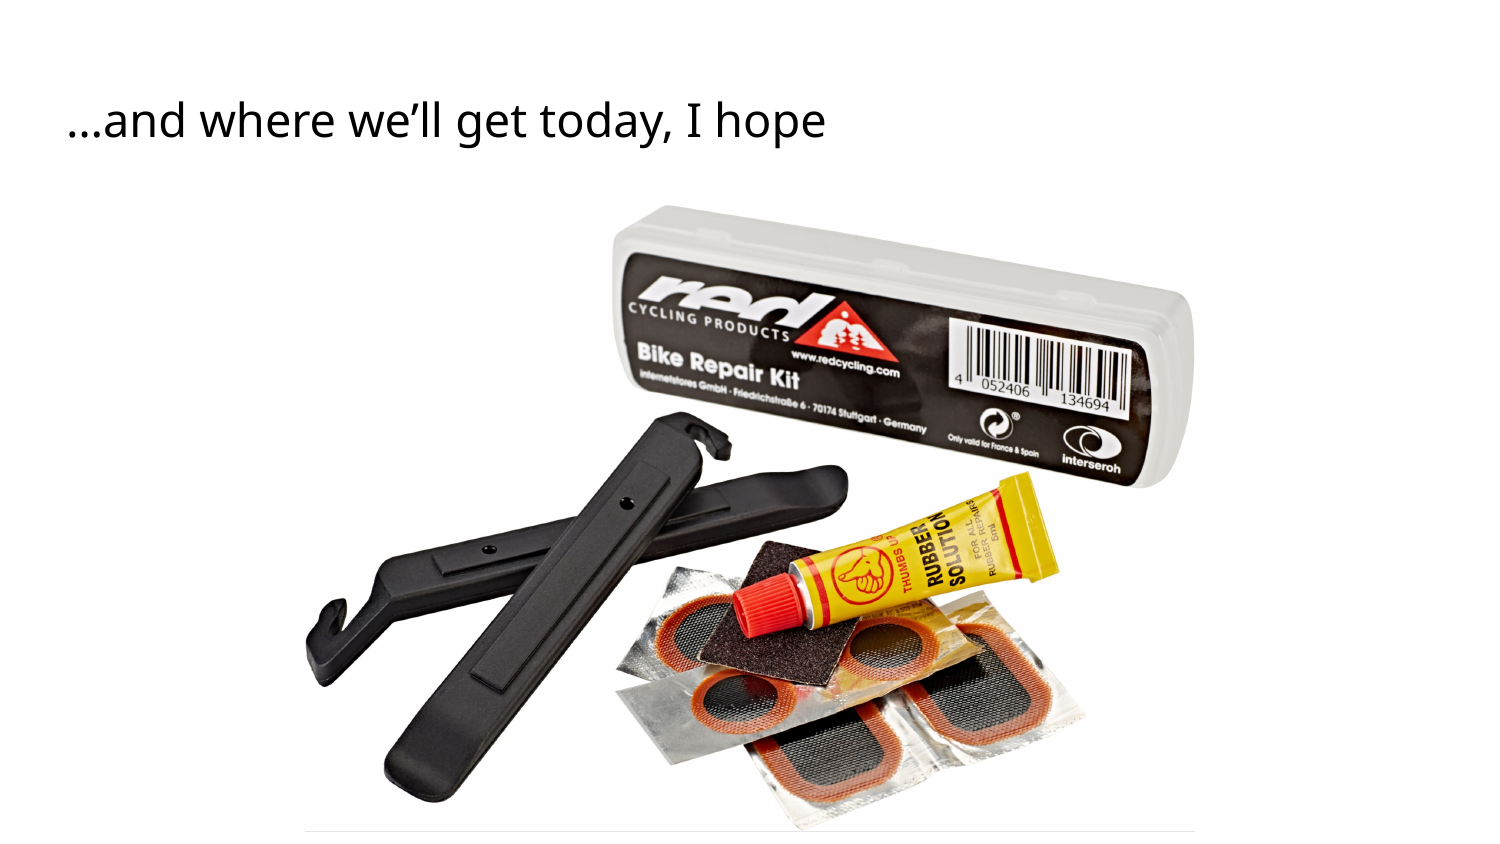

# …and where we’ll get today, I hope